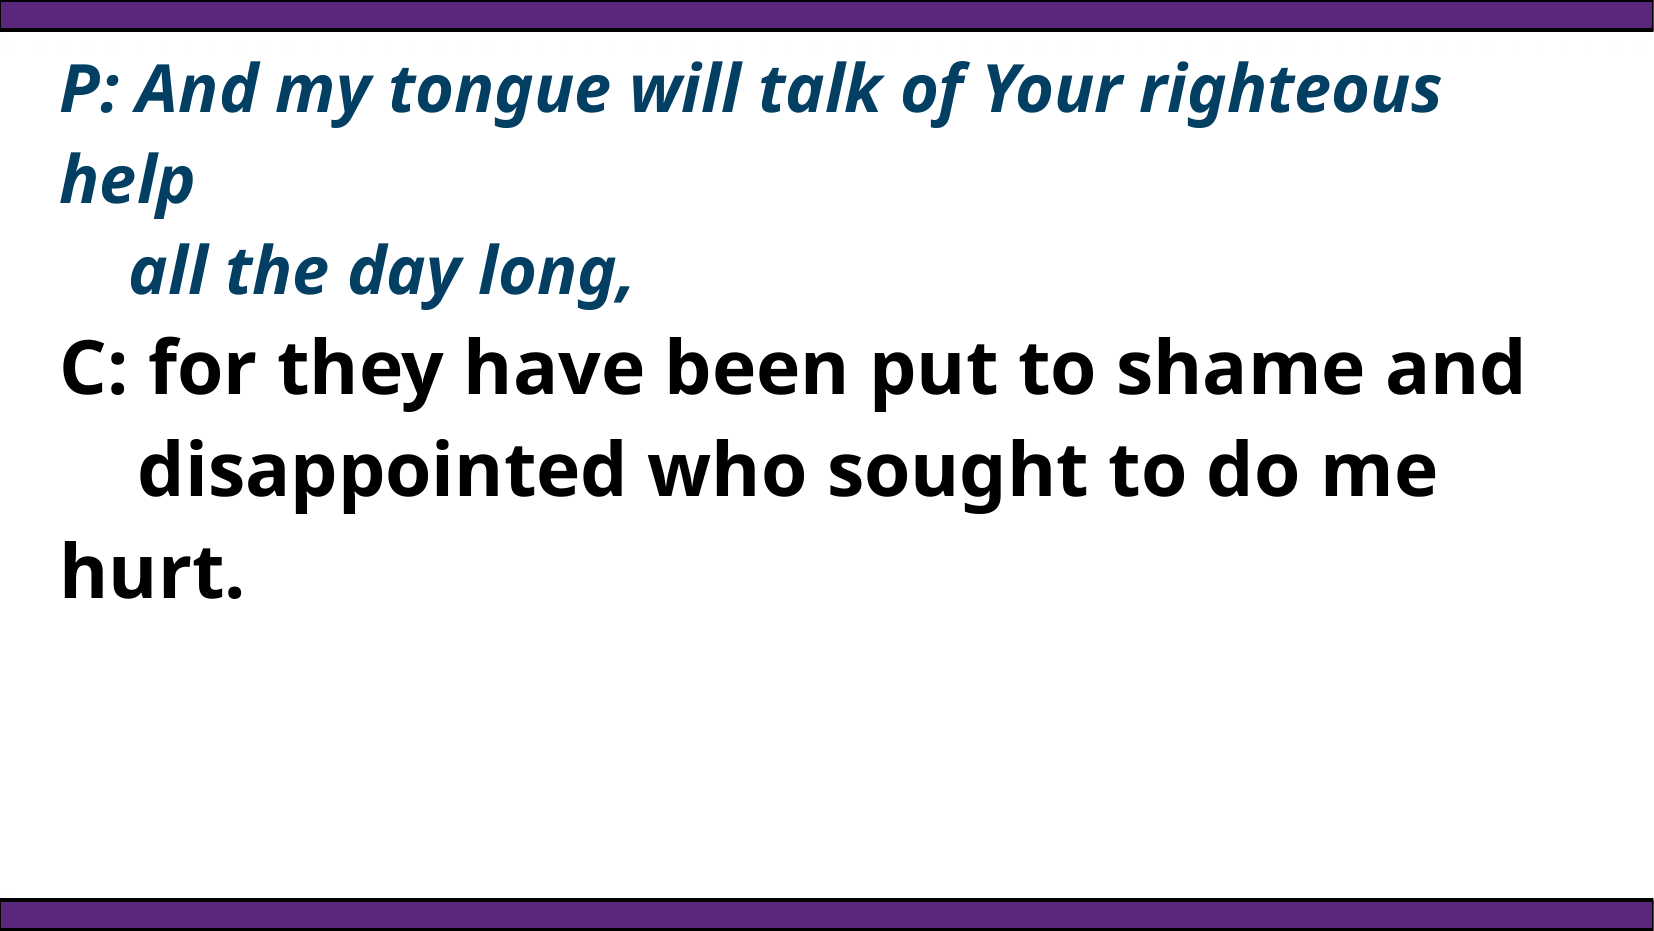

P: And my tongue will talk of Your righteous help
 all the day long,
C: for they have been put to shame and
 disappointed who sought to do me hurt.